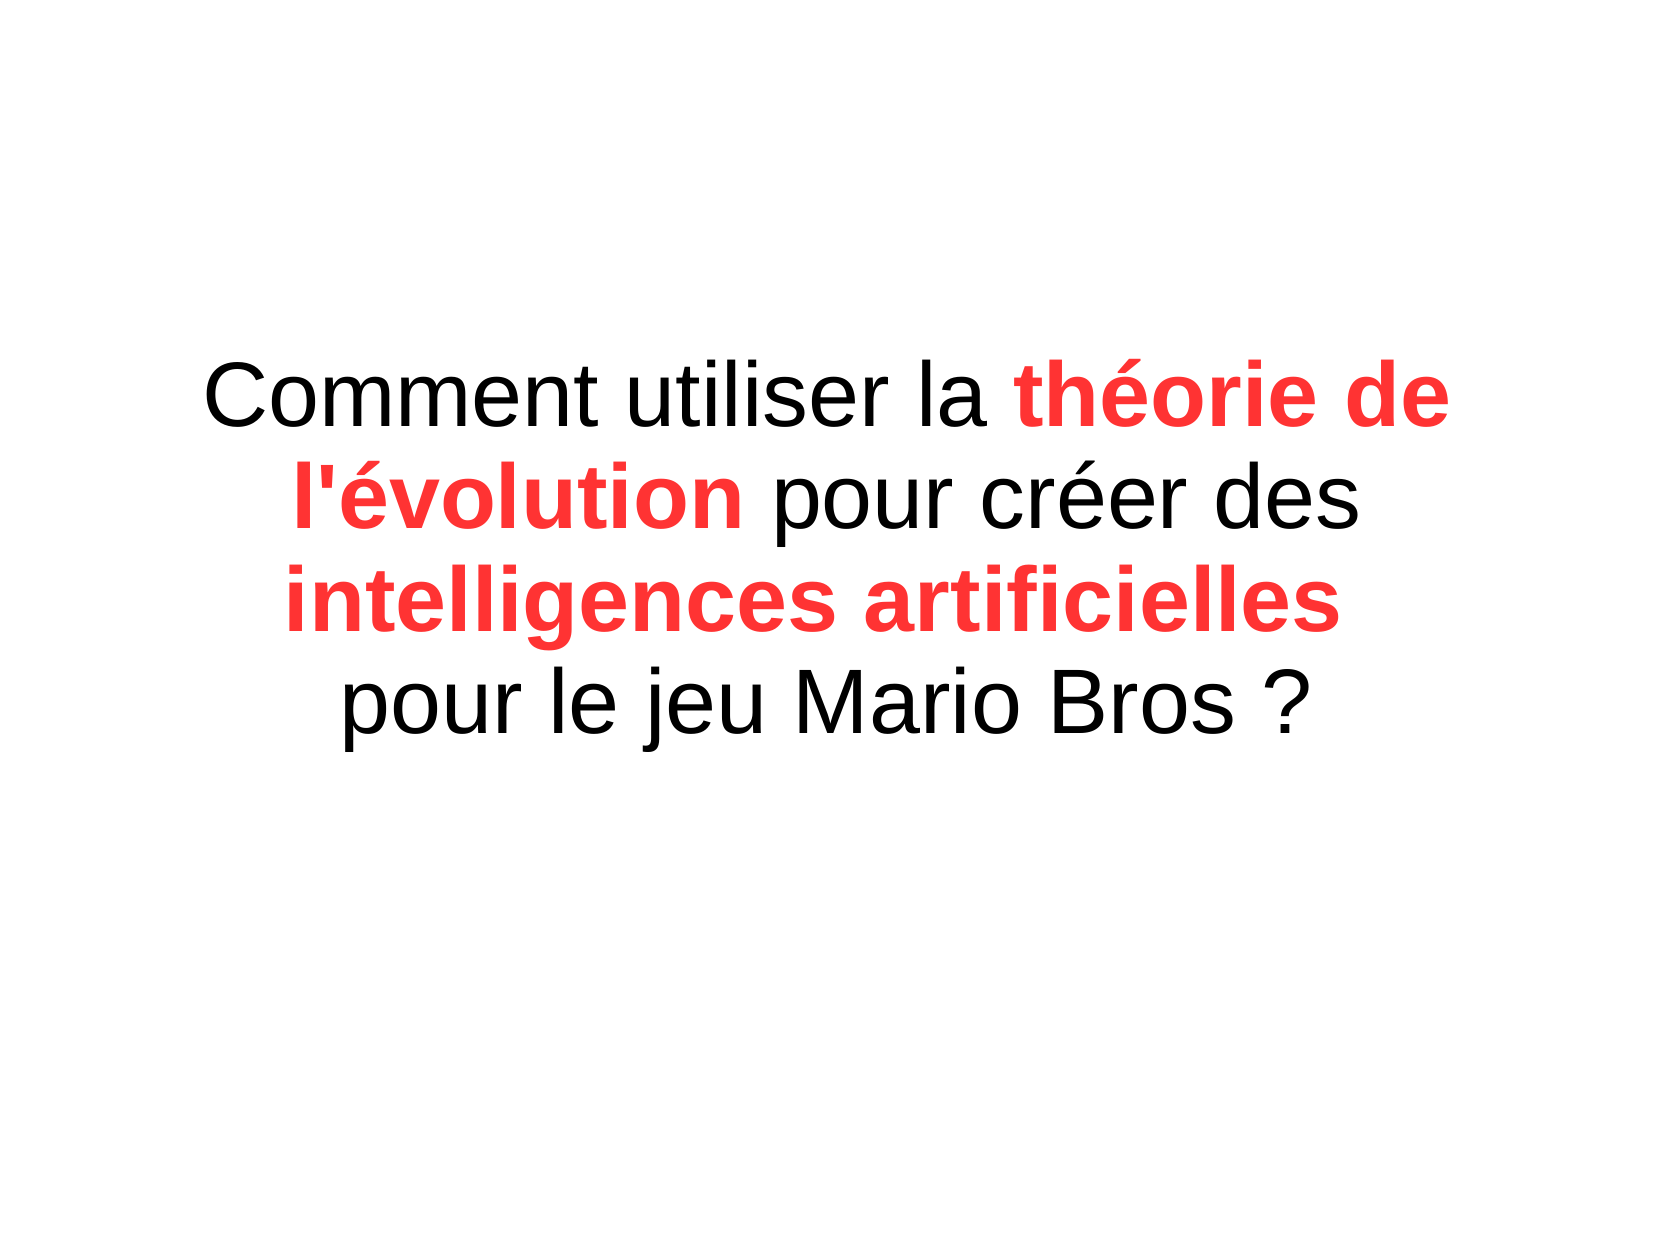

# Comment utiliser la théorie de l'évolution pour créer des intelligences artificielles  pour le jeu Mario Bros ?